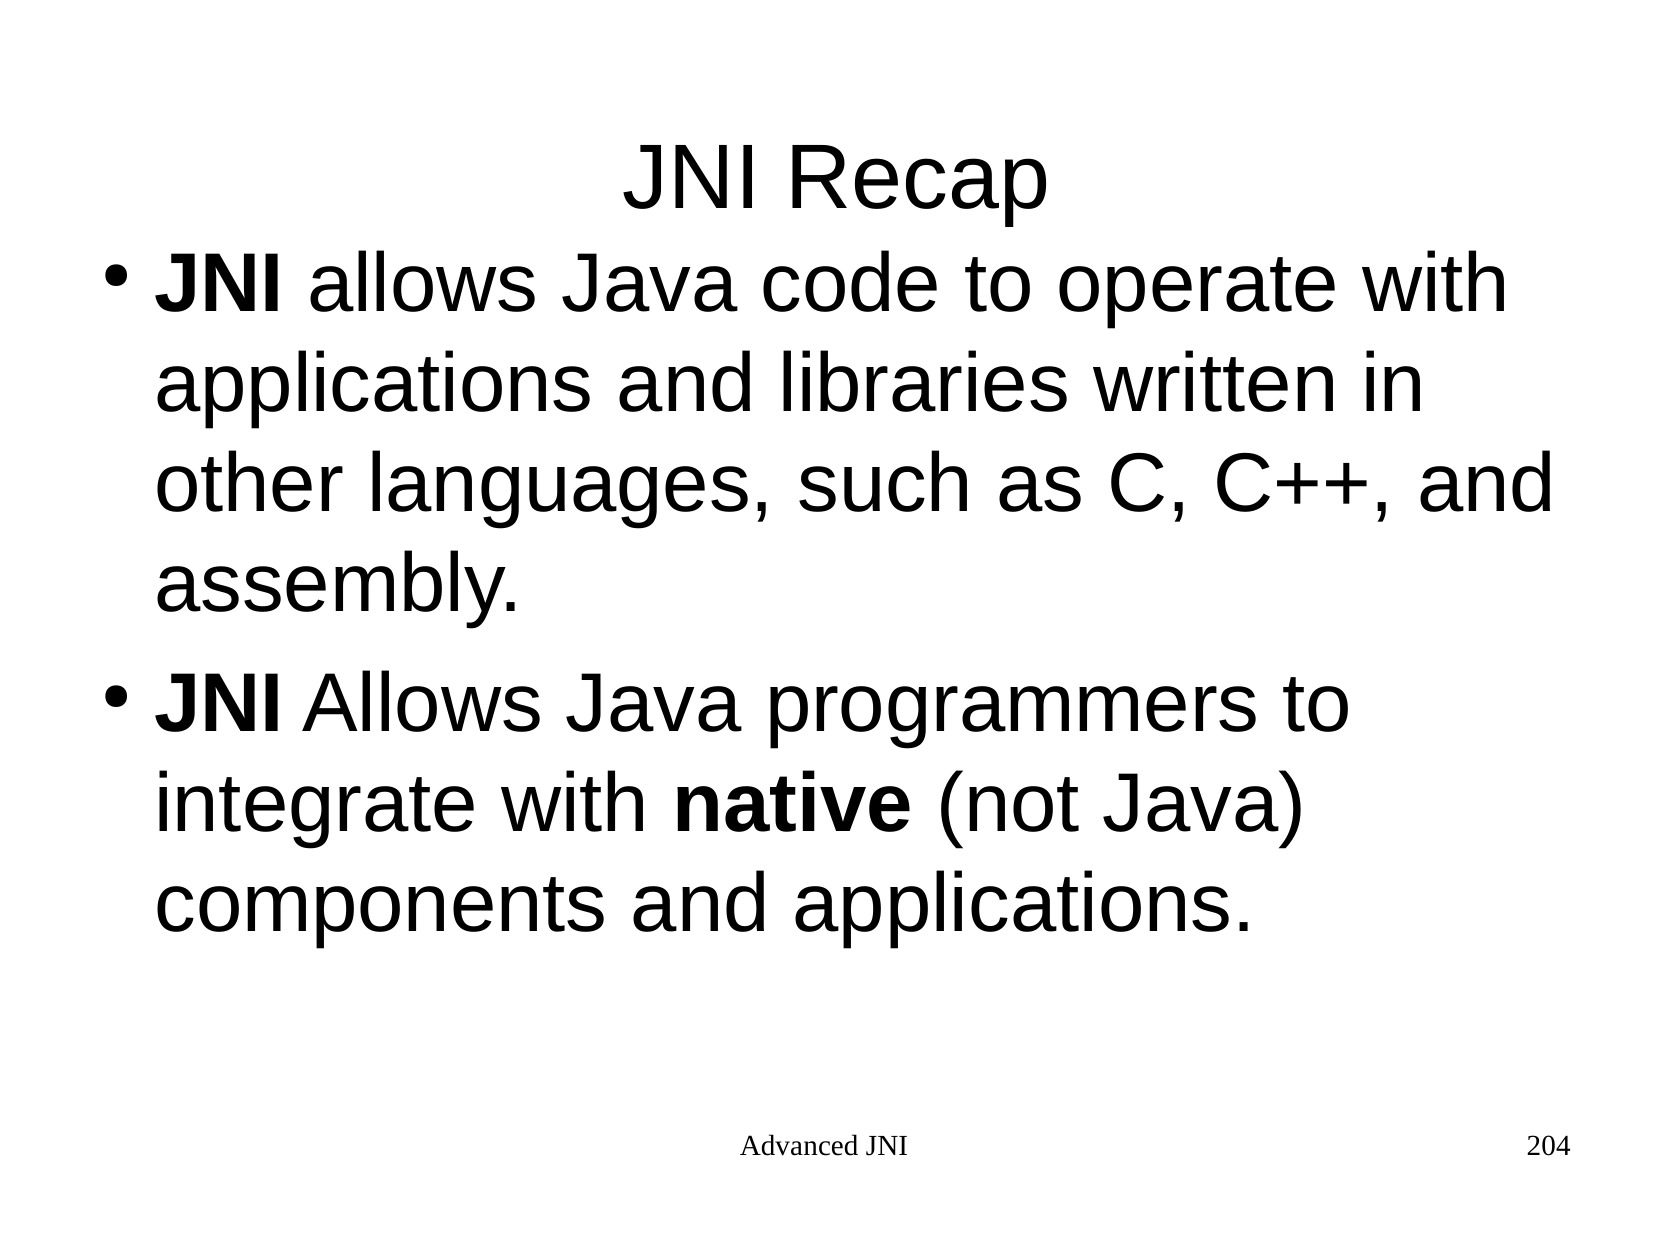

# JNI Recap
JNI allows Java code to operate with applications and libraries written in other languages, such as C, C++, and assembly.
JNI Allows Java programmers to integrate with native (not Java) components and applications.
Advanced JNI
204